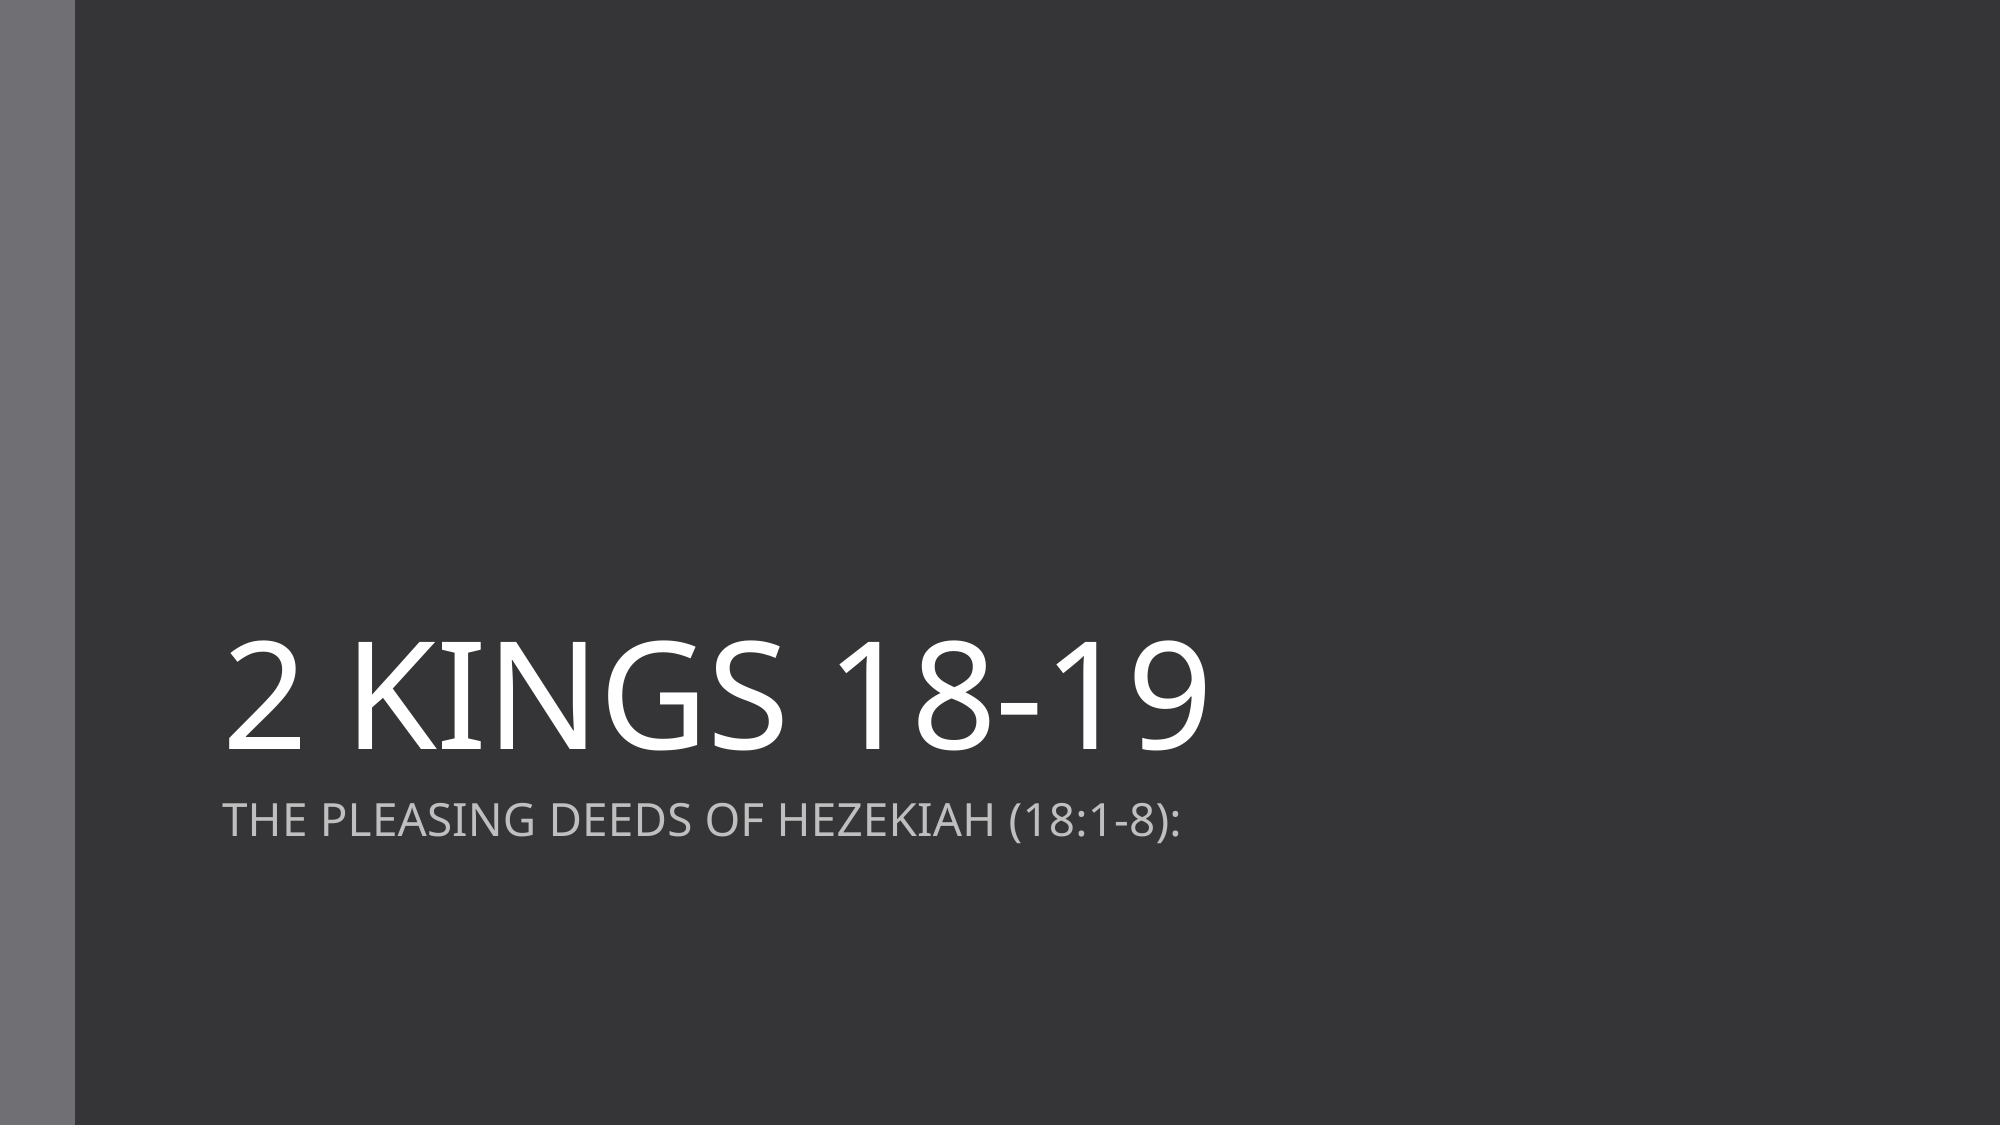

# 2 KINGS 18-19
THE PLEASING DEEDS OF HEZEKIAH (18:1-8):